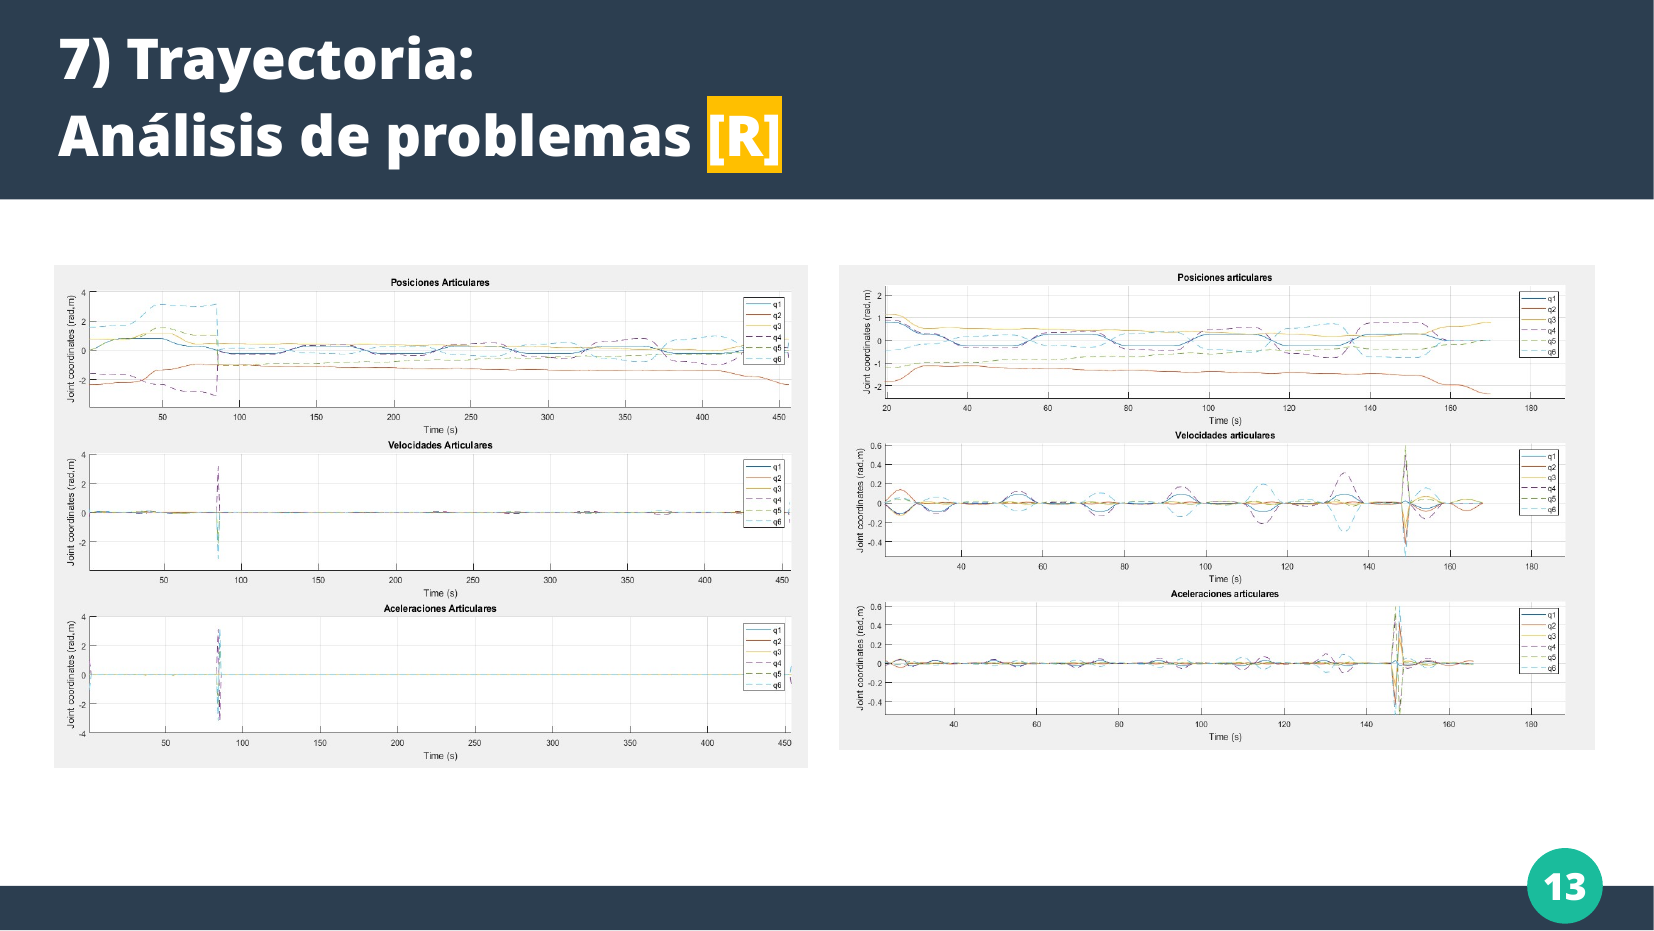

# 7) Trayectoria: Análisis de problemas [R]